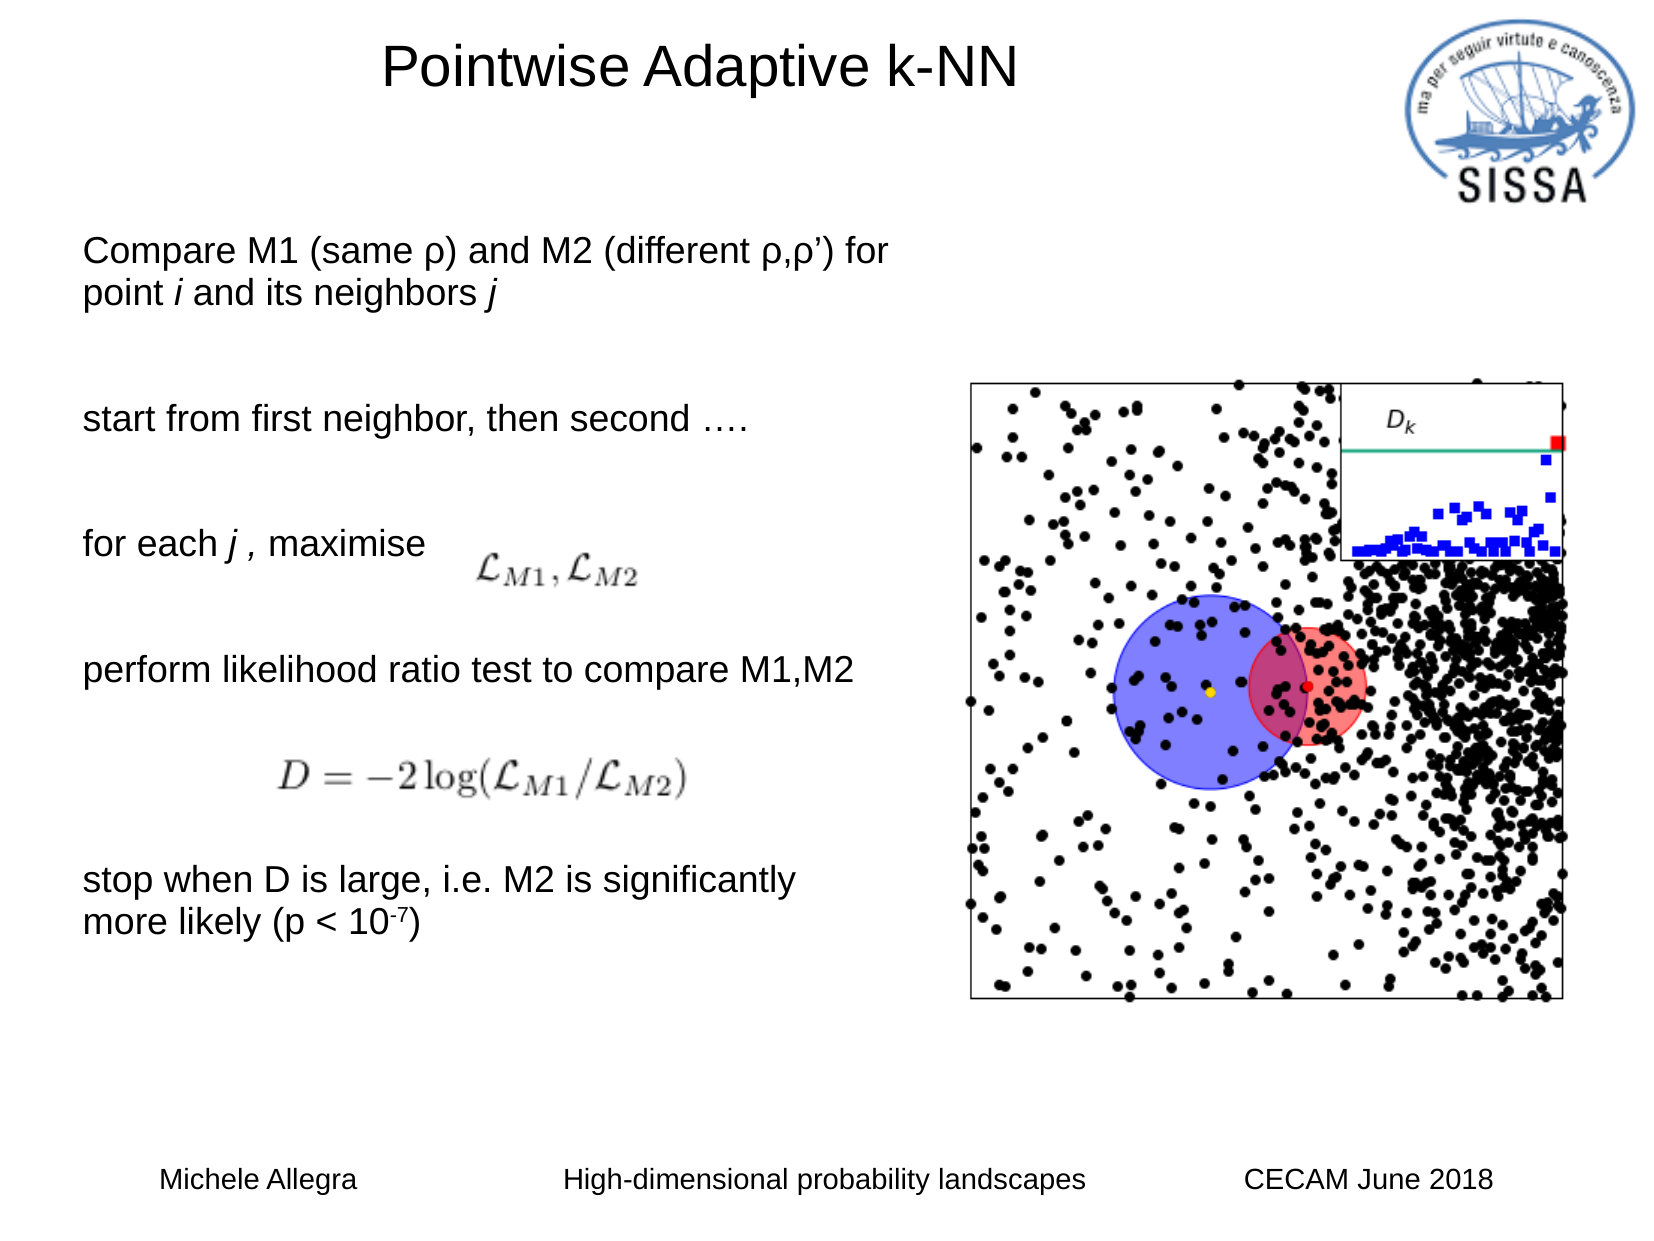

# Pointwise Adaptive k-NN
Compare M1 (same ρ) and M2 (different ρ,ρ’) for point i and its neighbors j
start from first neighbor, then second ….
for each j , maximise
perform likelihood ratio test to compare M1,M2
stop when D is large, i.e. M2 is significantly
more likely (p < 10-7)
Michele Allegra High-dimensional probability landscapes CECAM June 2018